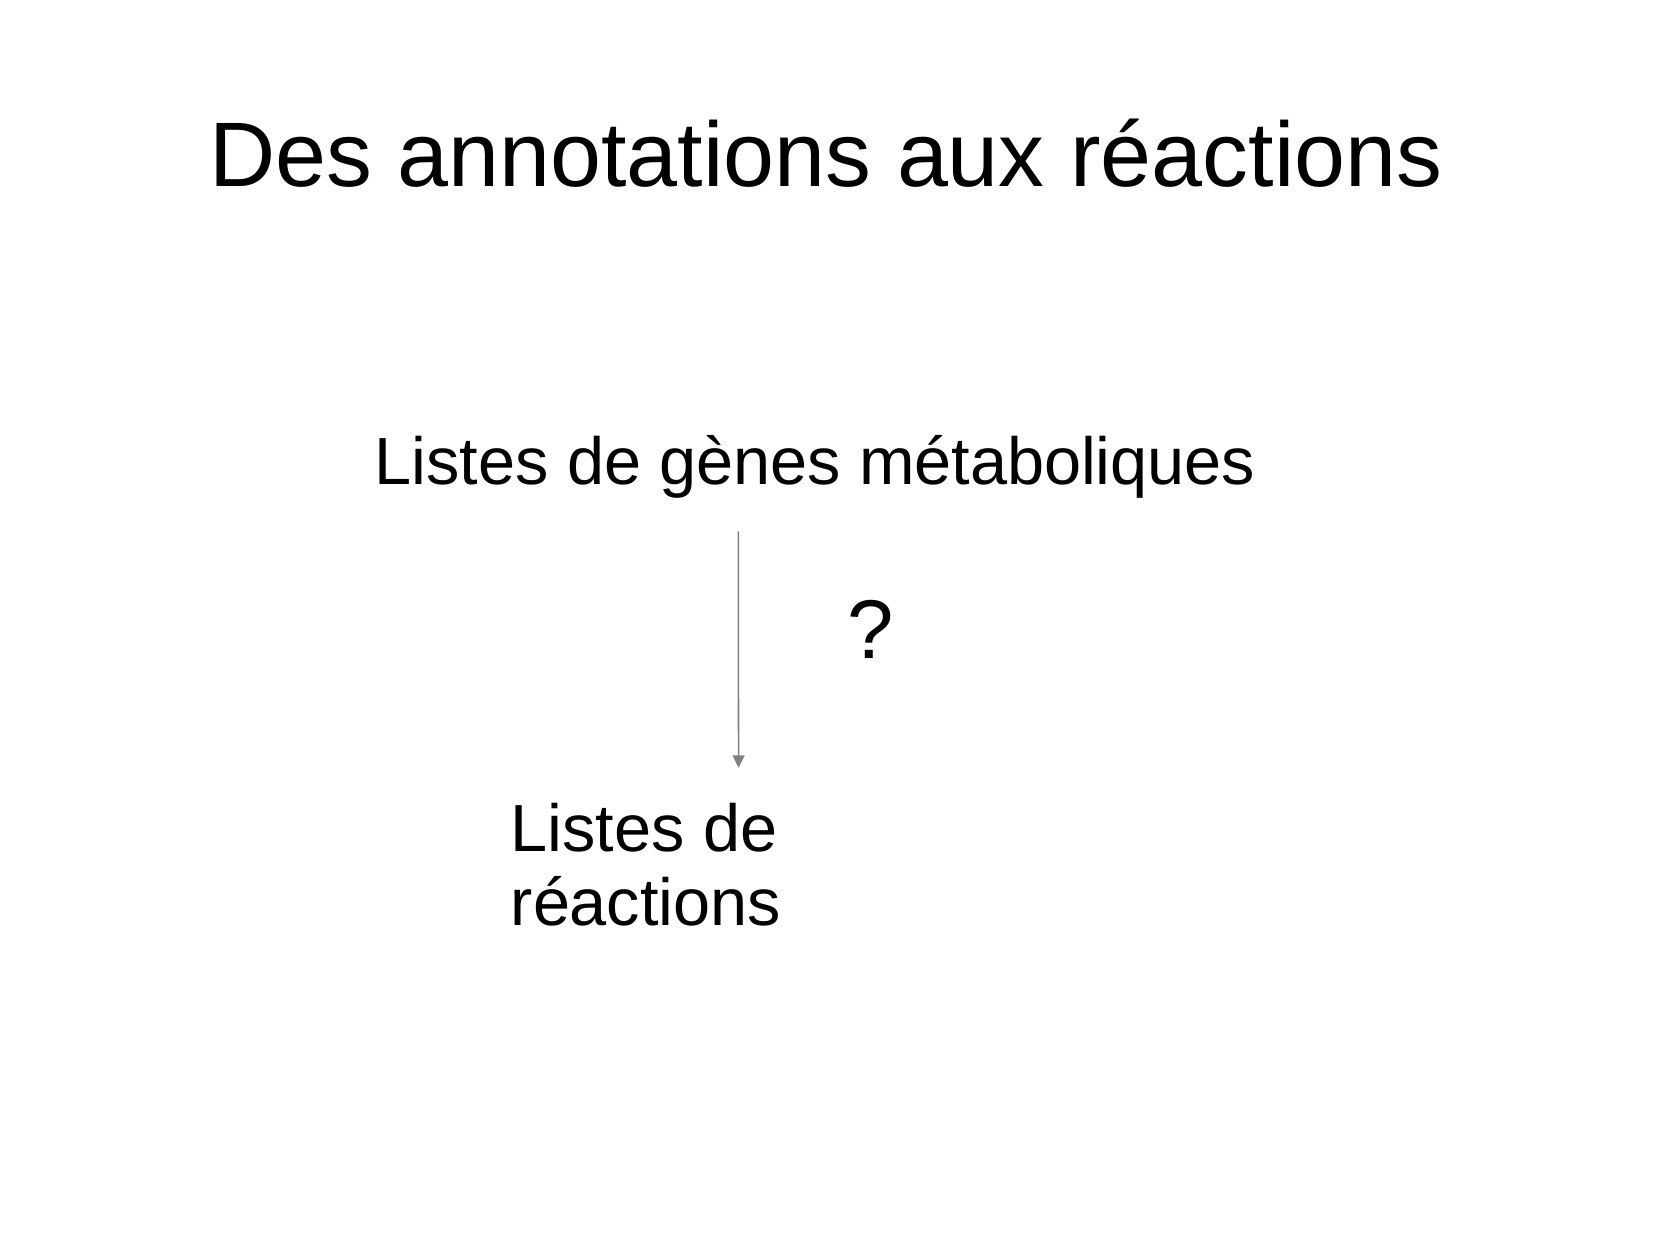

# Des annotations aux réactions
Listes de gènes métaboliques
?
Listes de réactions